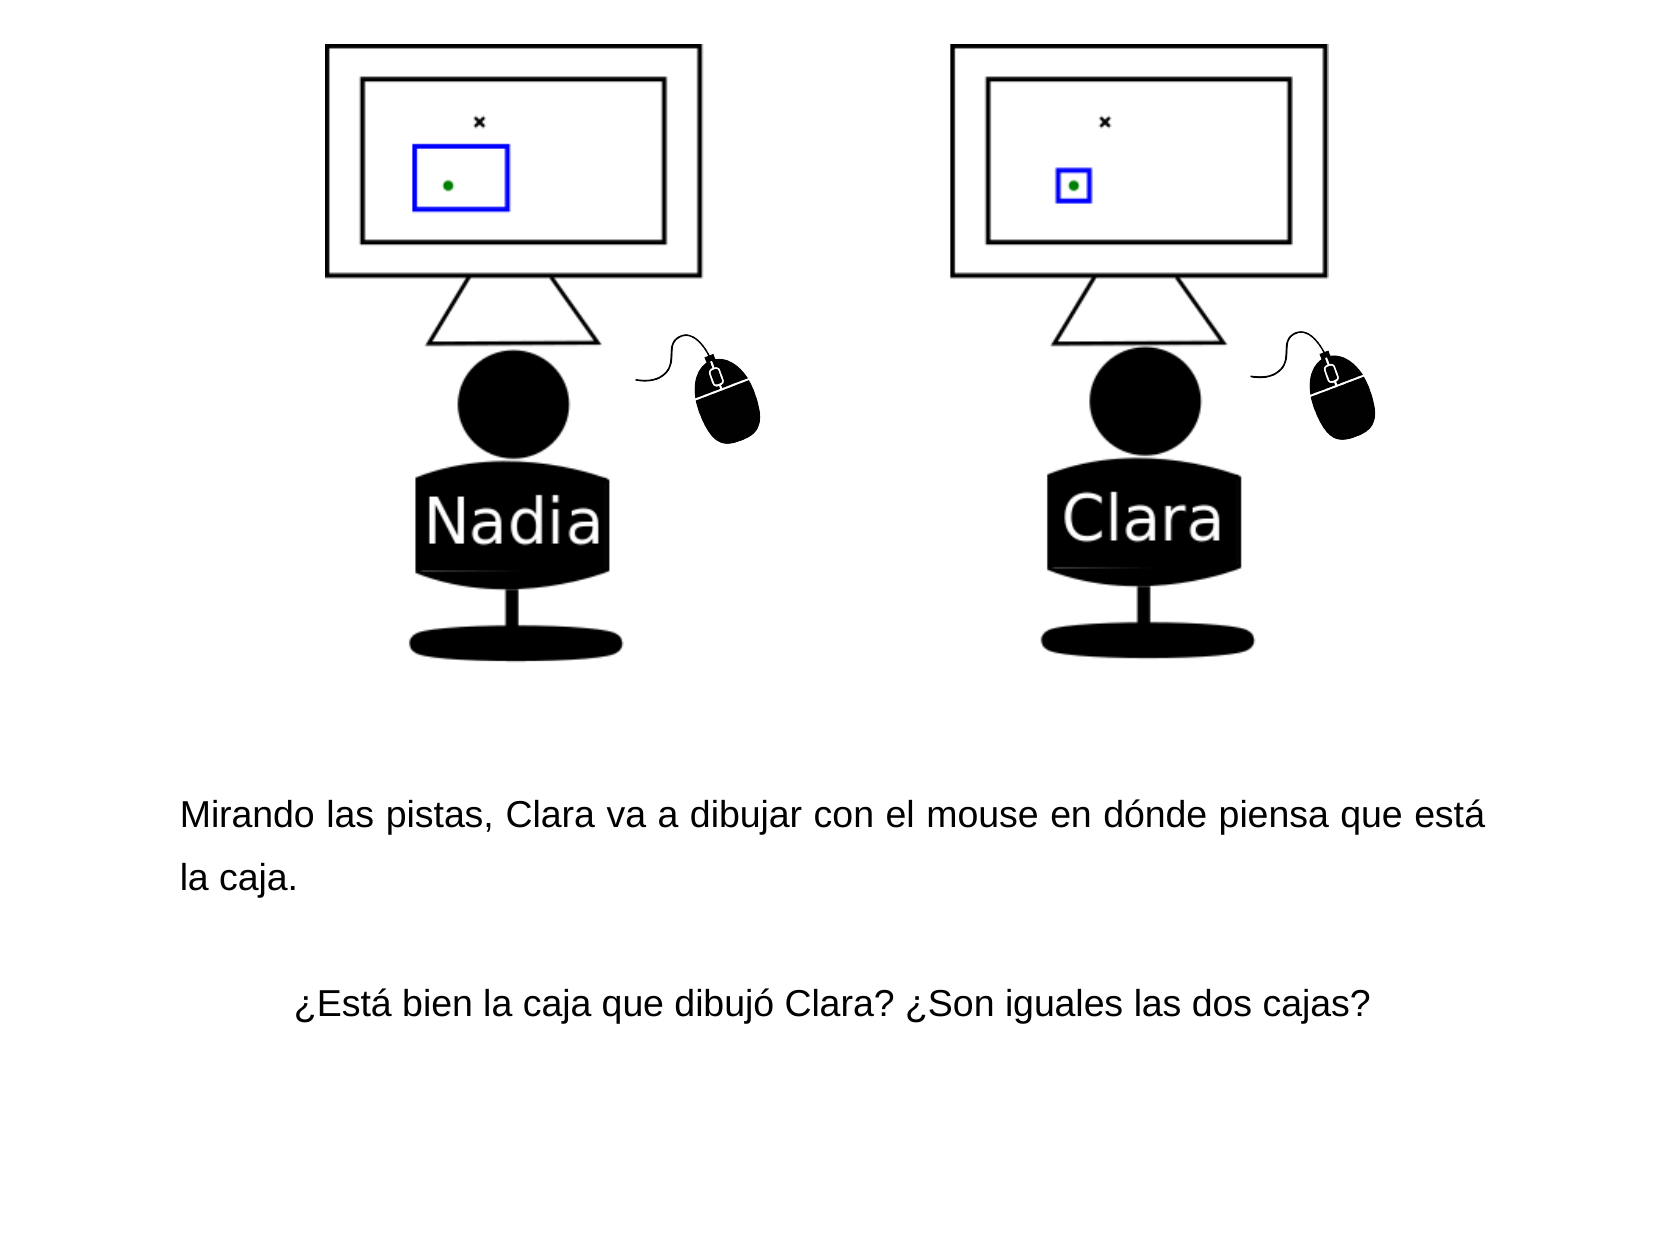

Mirando las pistas, Clara va a dibujar con el mouse en dónde piensa que está la caja.
¿Está bien la caja que dibujó Clara? ¿Son iguales las dos cajas?